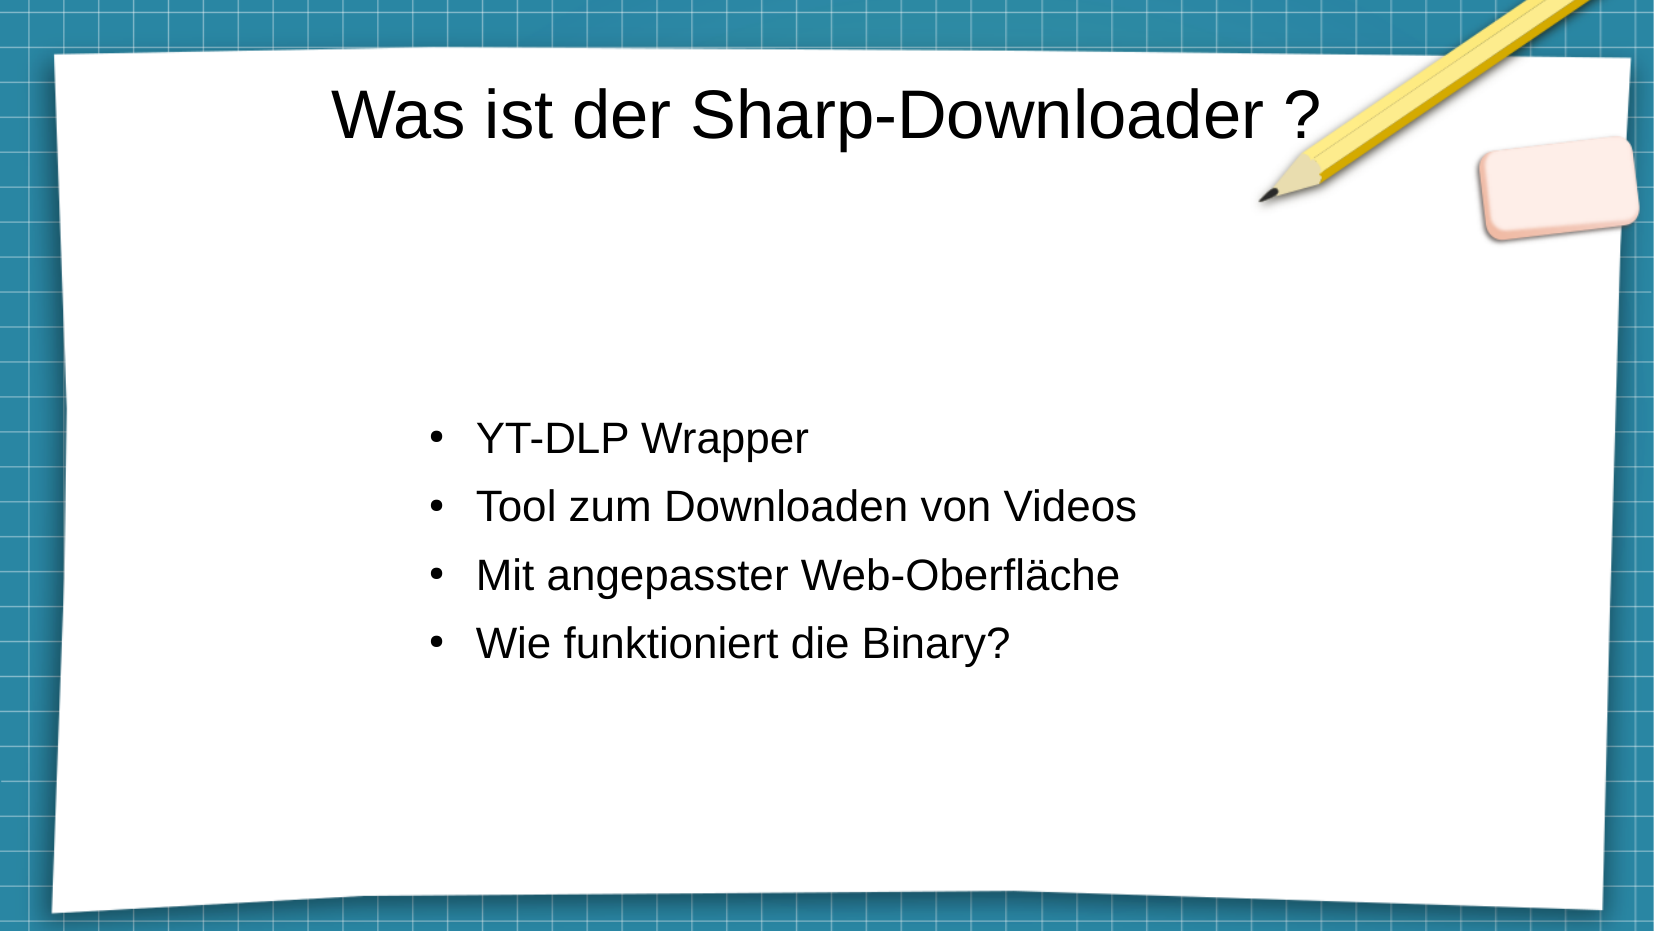

# Was ist der Sharp-Downloader ?
YT-DLP Wrapper
Tool zum Downloaden von Videos
Mit angepasster Web-Oberfläche
Wie funktioniert die Binary?